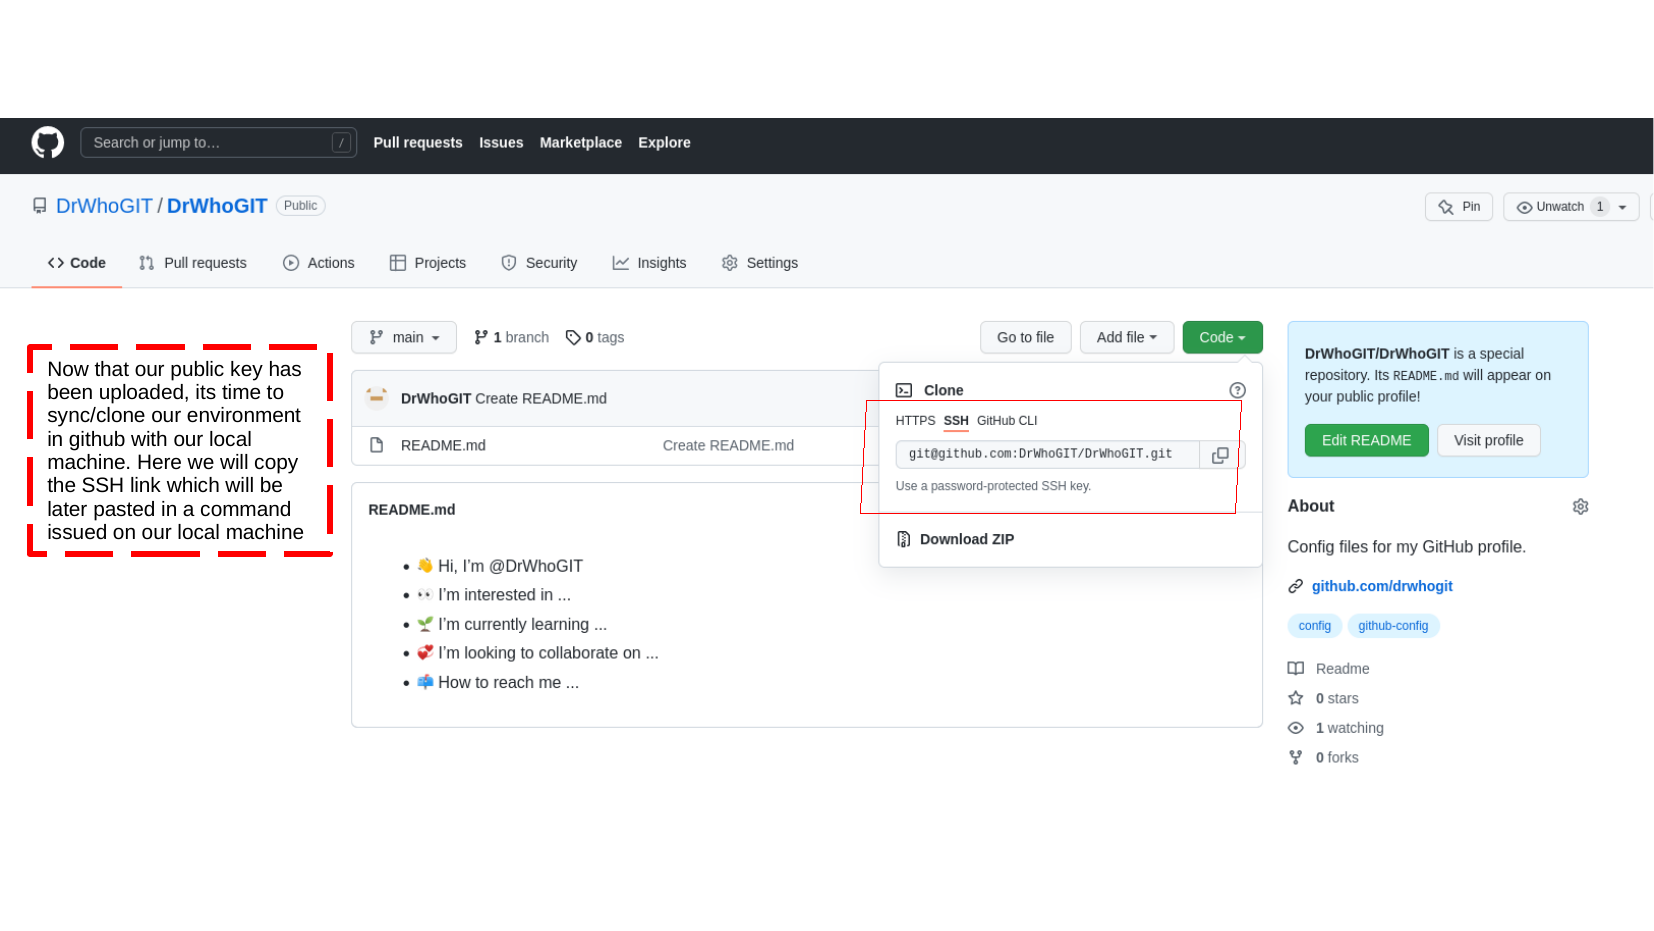

Now that our public key has been uploaded, its time to sync/clone our environment in github with our local machine. Here we will copy the SSH link which will be later pasted in a command issued on our local machine